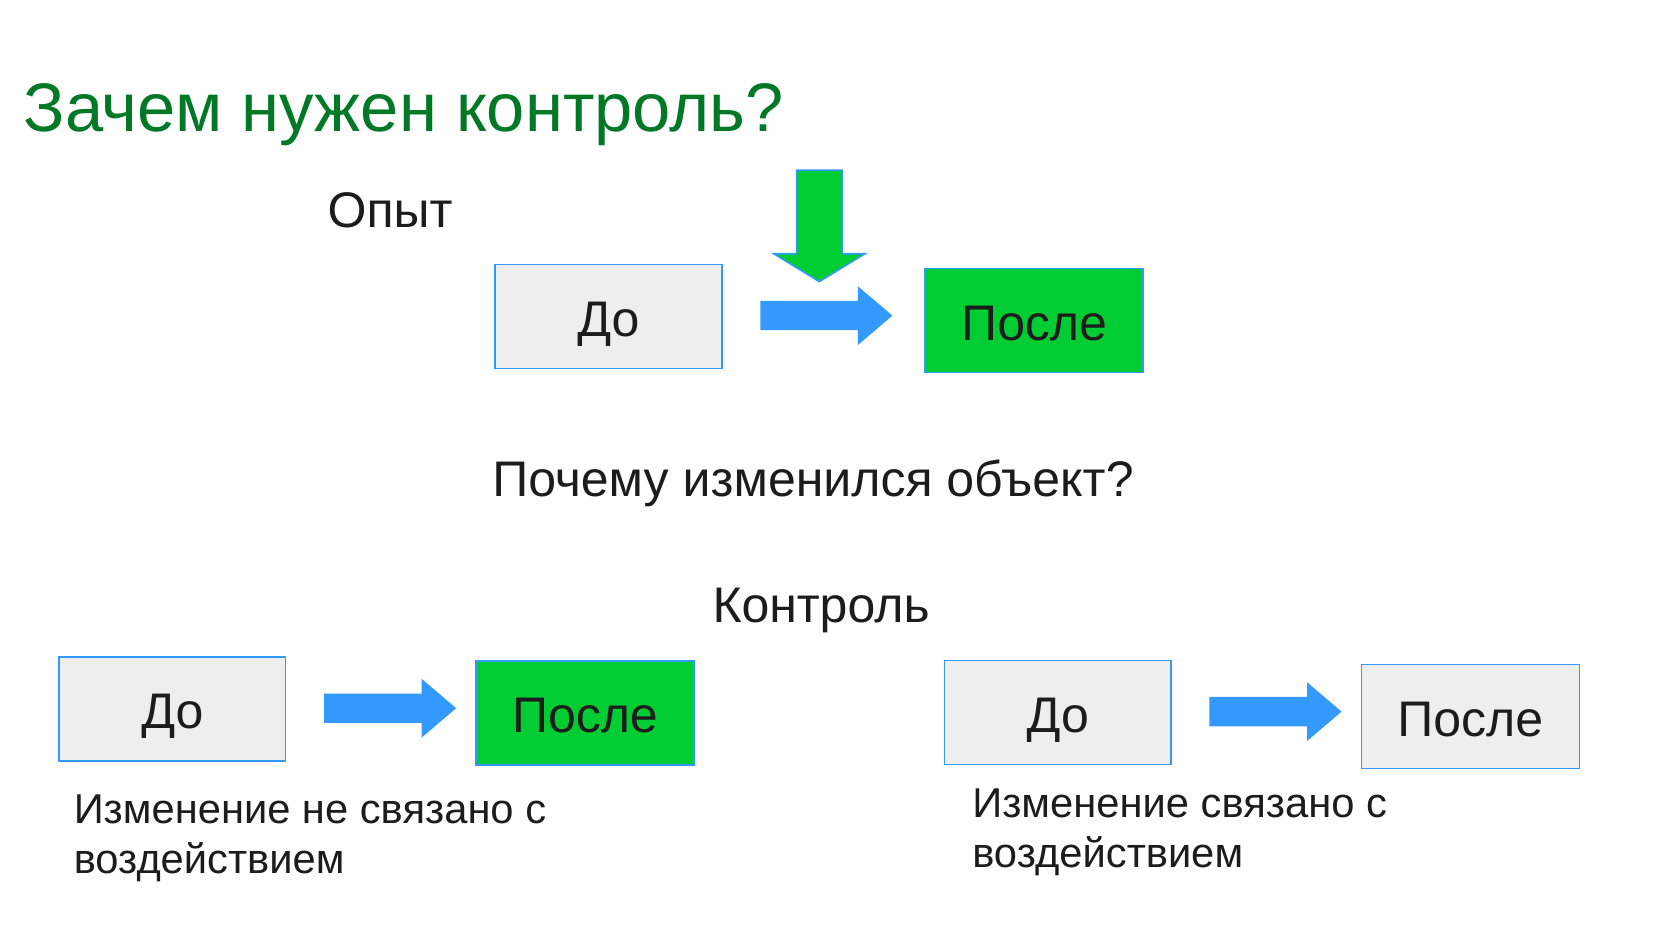

# Зачем нужен контроль?
Опыт
До
После
Почему изменился объект?
Контроль
До
До
После
После
Изменение связано с воздействием
Изменение не связано с воздействием